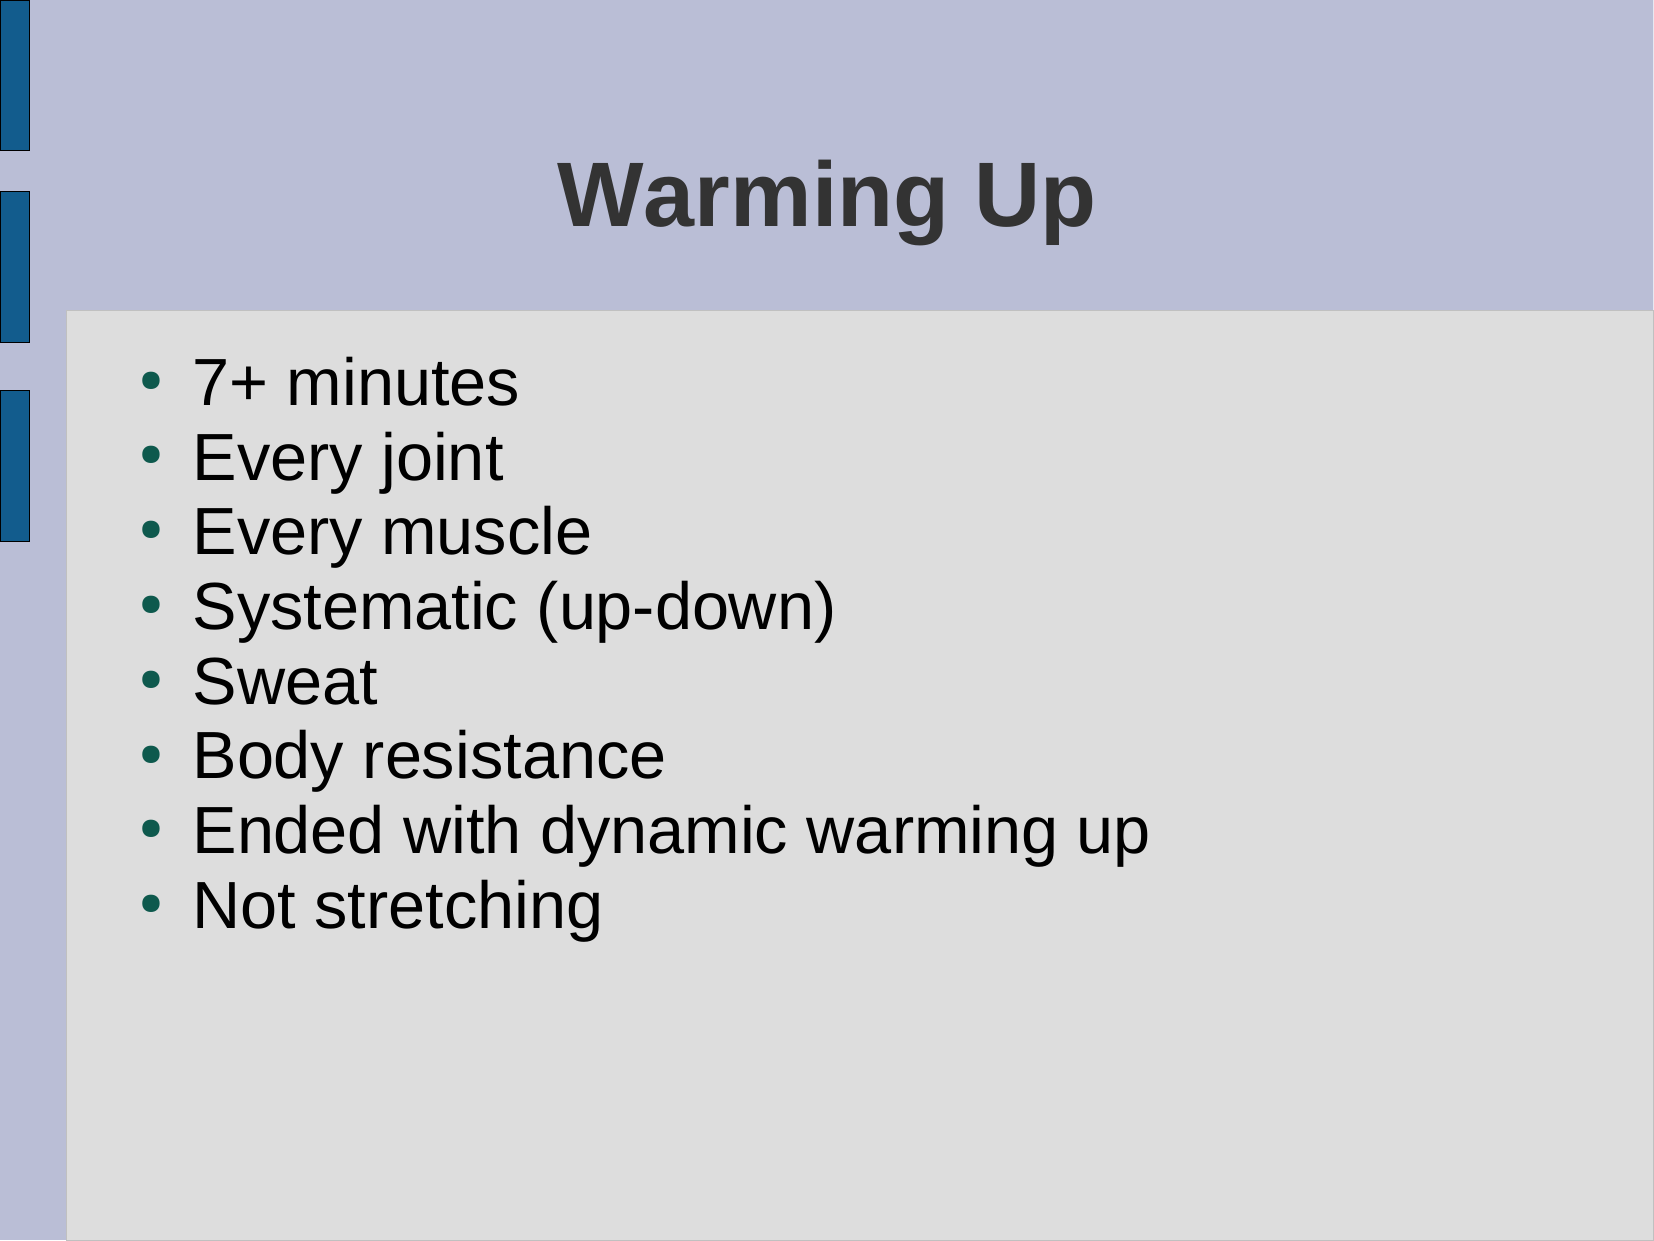

# Warming Up
7+ minutes
Every joint
Every muscle
Systematic (up-down)
Sweat
Body resistance
Ended with dynamic warming up
Not stretching